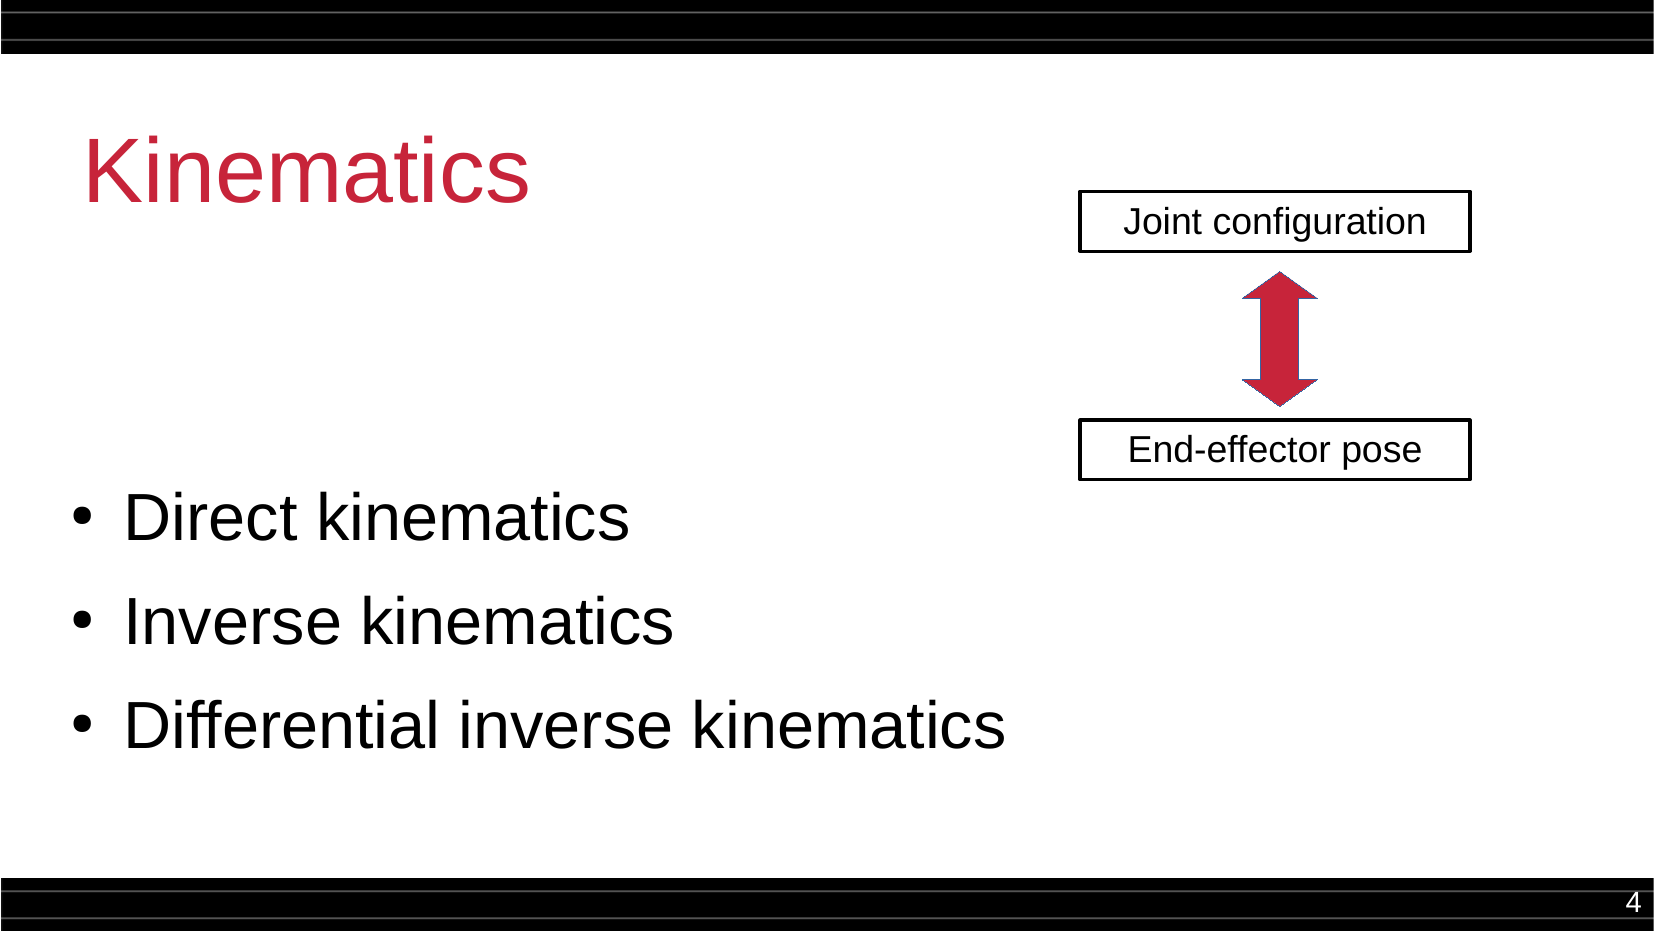

# Kinematics
Joint configuration
End-effector pose
Direct kinematics
Inverse kinematics
Differential inverse kinematics